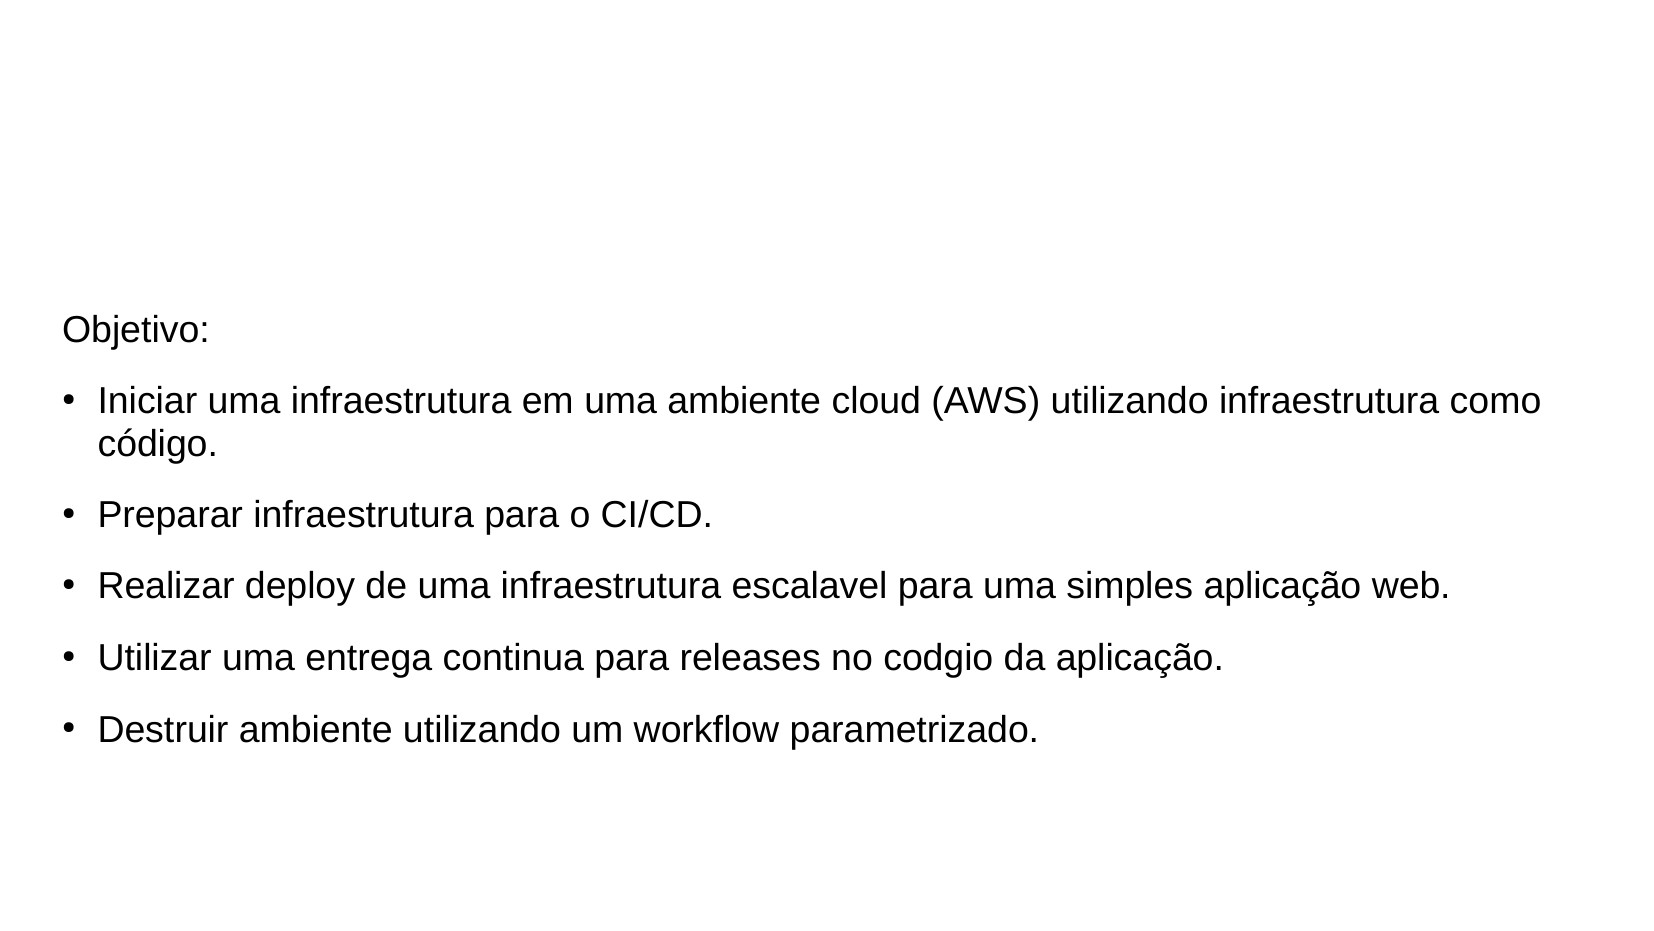

Objetivo:
Iniciar uma infraestrutura em uma ambiente cloud (AWS) utilizando infraestrutura como código.
Preparar infraestrutura para o CI/CD.
Realizar deploy de uma infraestrutura escalavel para uma simples aplicação web.
Utilizar uma entrega continua para releases no codgio da aplicação.
Destruir ambiente utilizando um workflow parametrizado.